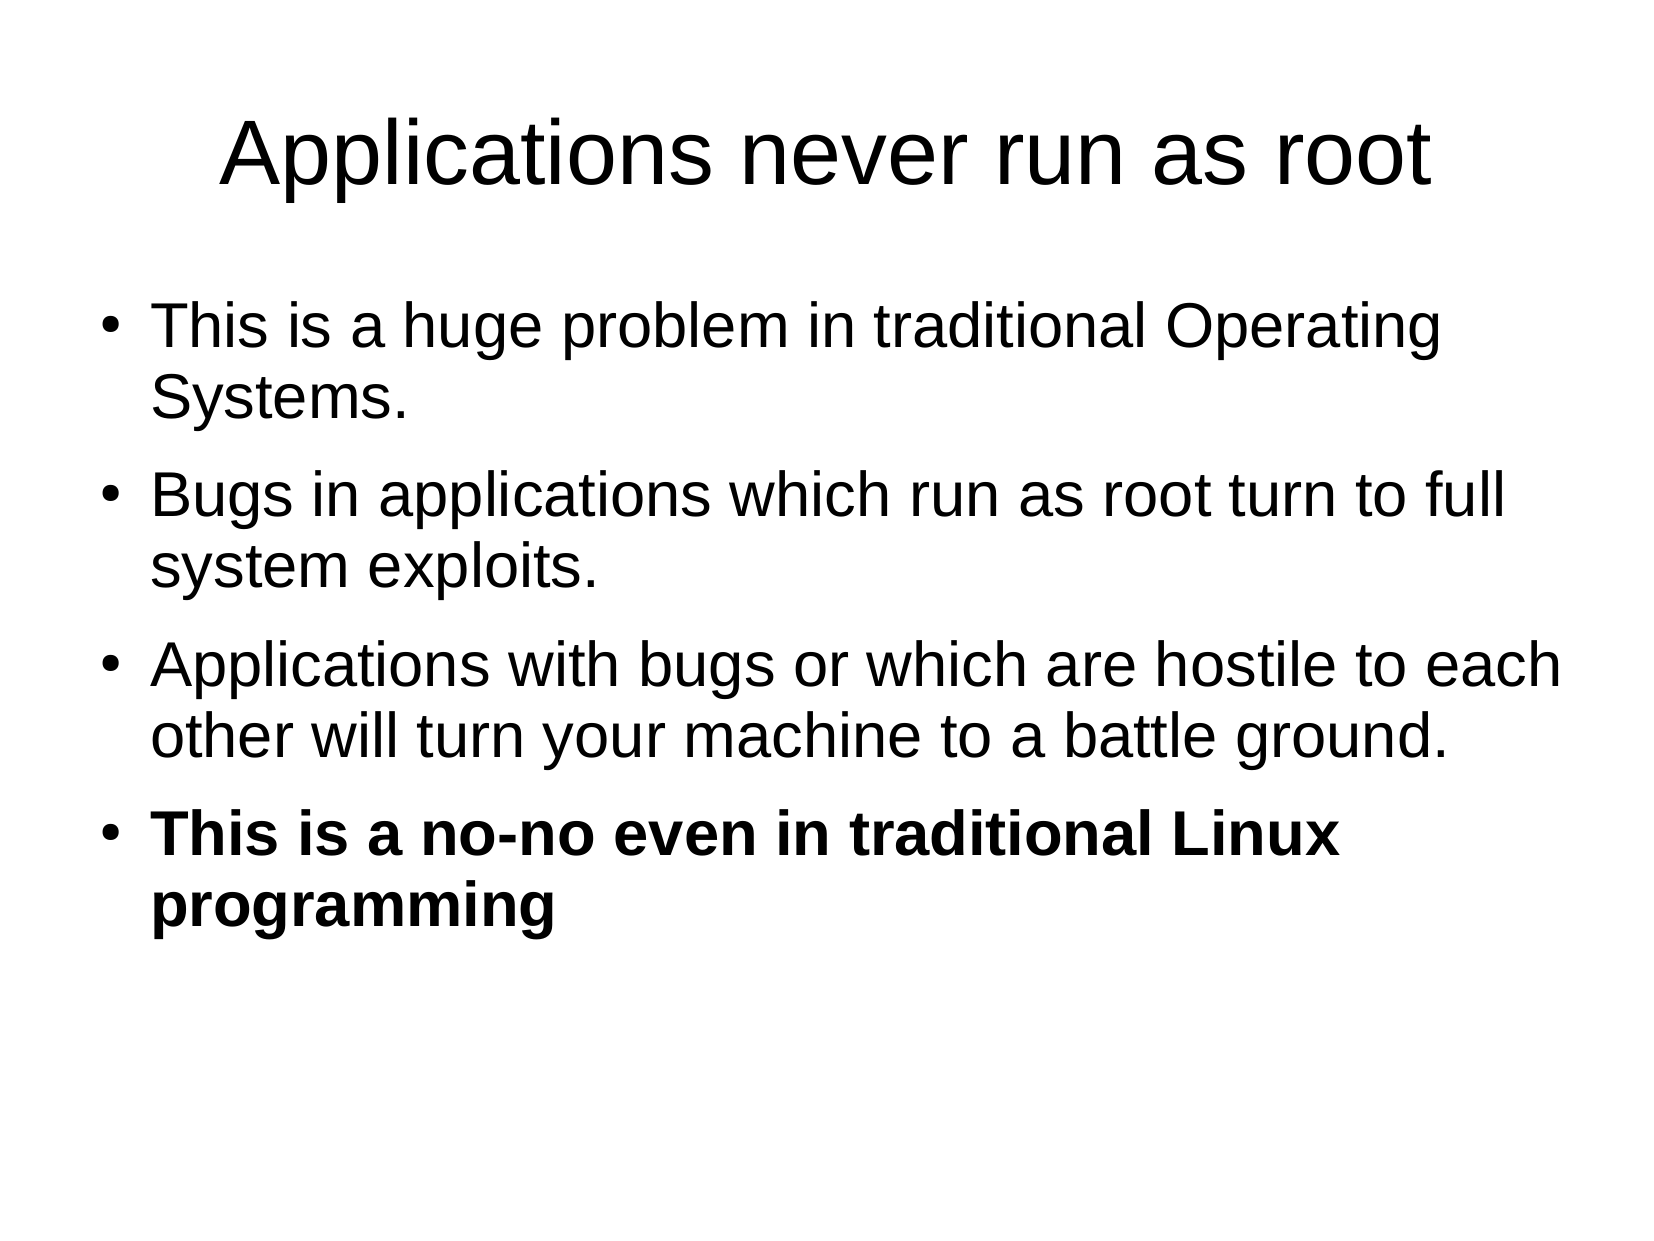

# Applications never run as root
This is a huge problem in traditional Operating Systems.
Bugs in applications which run as root turn to full system exploits.
Applications with bugs or which are hostile to each other will turn your machine to a battle ground.
This is a no-no even in traditional Linux programming